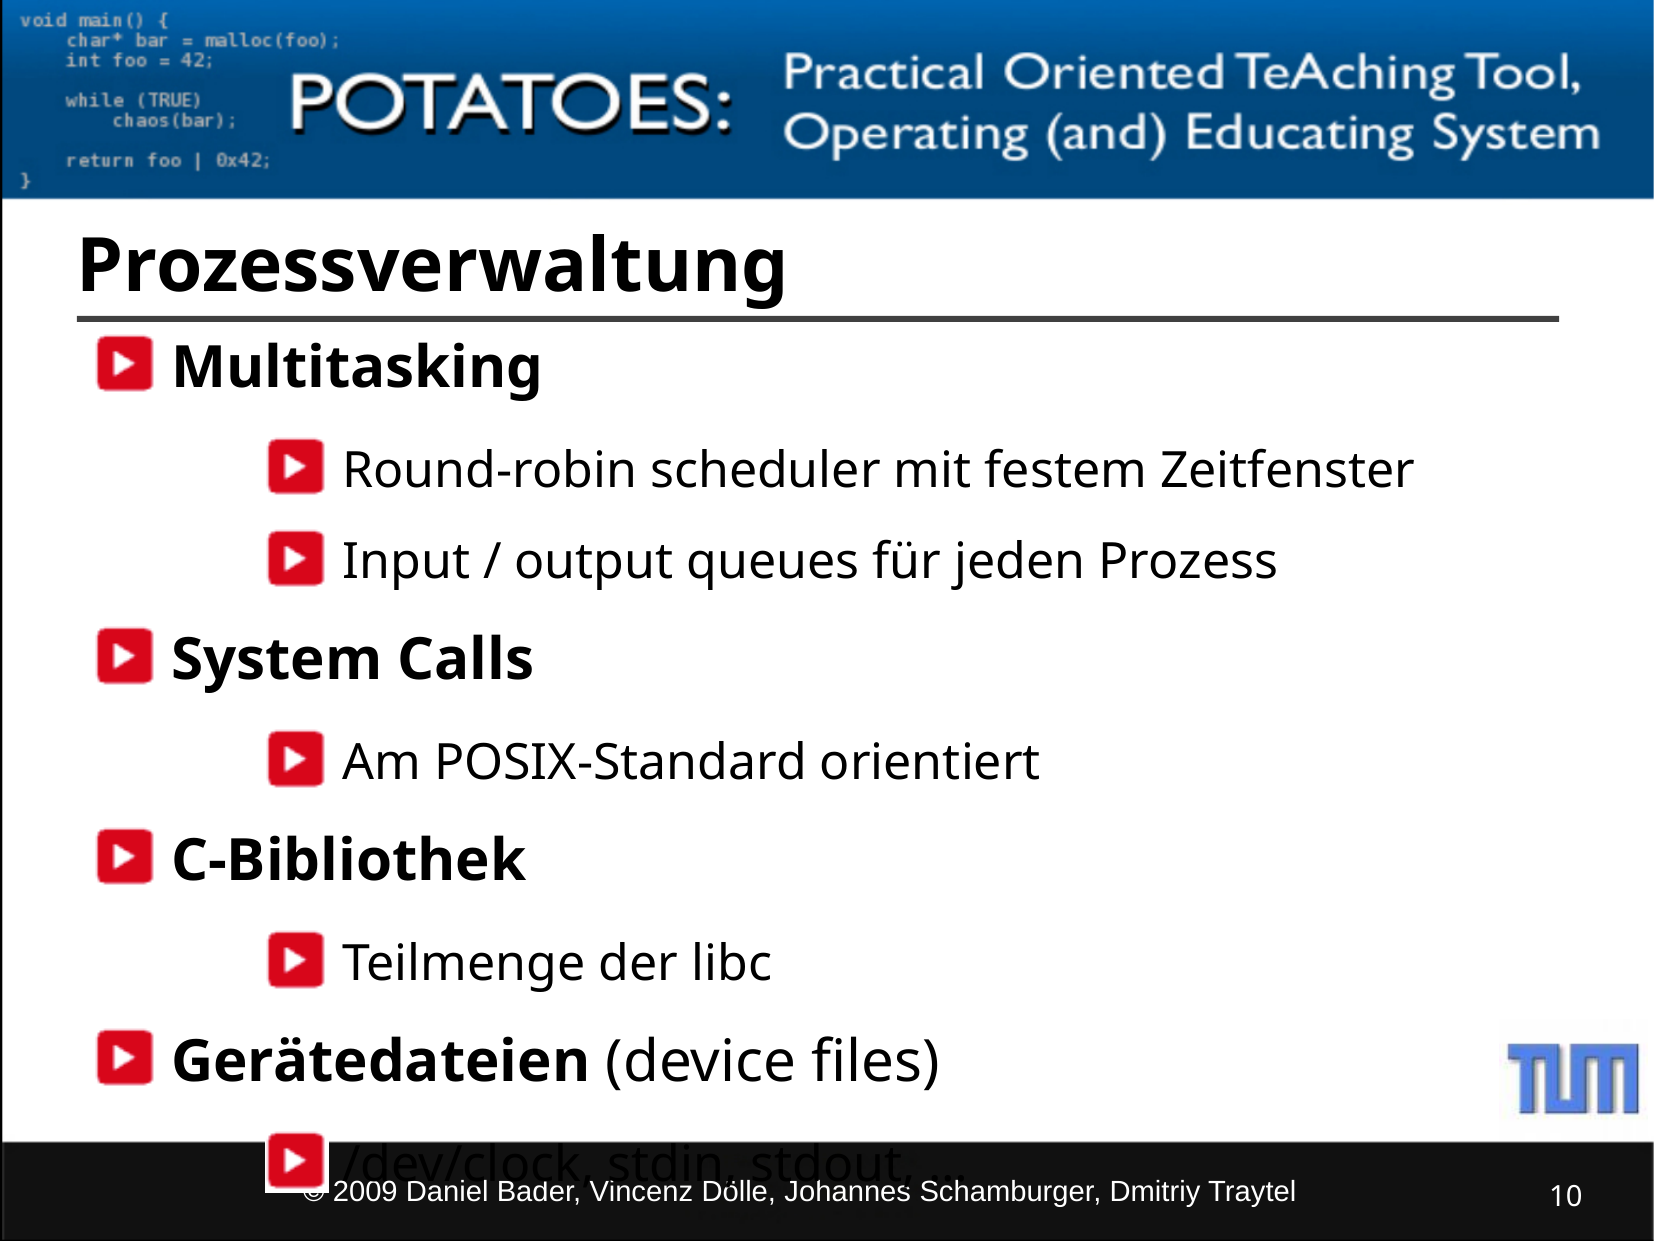

# Prozessverwaltung
Multitasking
Round-robin scheduler mit festem Zeitfenster
Input / output queues für jeden Prozess
System Calls
Am POSIX-Standard orientiert
C-Bibliothek
Teilmenge der libc
Gerätedateien (device files)
/dev/clock, stdin, stdout, …
10